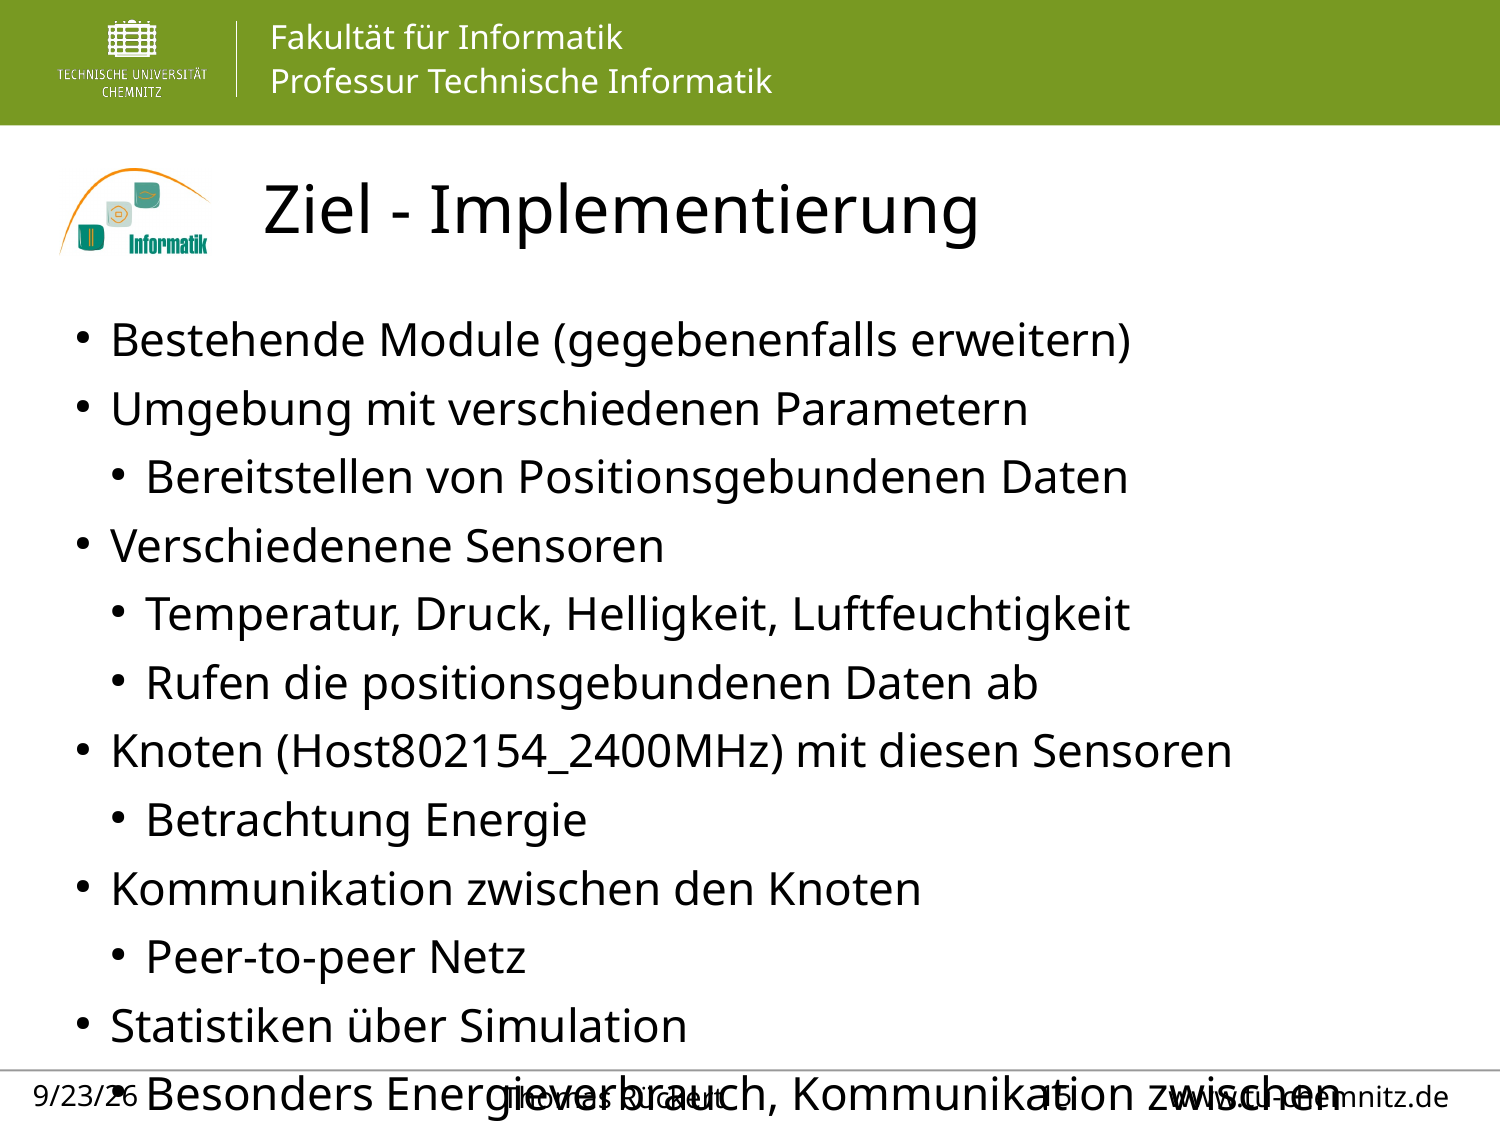

# Ziel - Implementierung
Bestehende Module (gegebenenfalls erweitern)
Umgebung mit verschiedenen Parametern
Bereitstellen von Positionsgebundenen Daten
Verschiedenene Sensoren
Temperatur, Druck, Helligkeit, Luftfeuchtigkeit
Rufen die positionsgebundenen Daten ab
Knoten (Host802154_2400MHz) mit diesen Sensoren
Betrachtung Energie
Kommunikation zwischen den Knoten
Peer-to-peer Netz
Statistiken über Simulation
Besonders Energieverbrauch, Kommunikation zwischen Knoten
Thomas Rückert